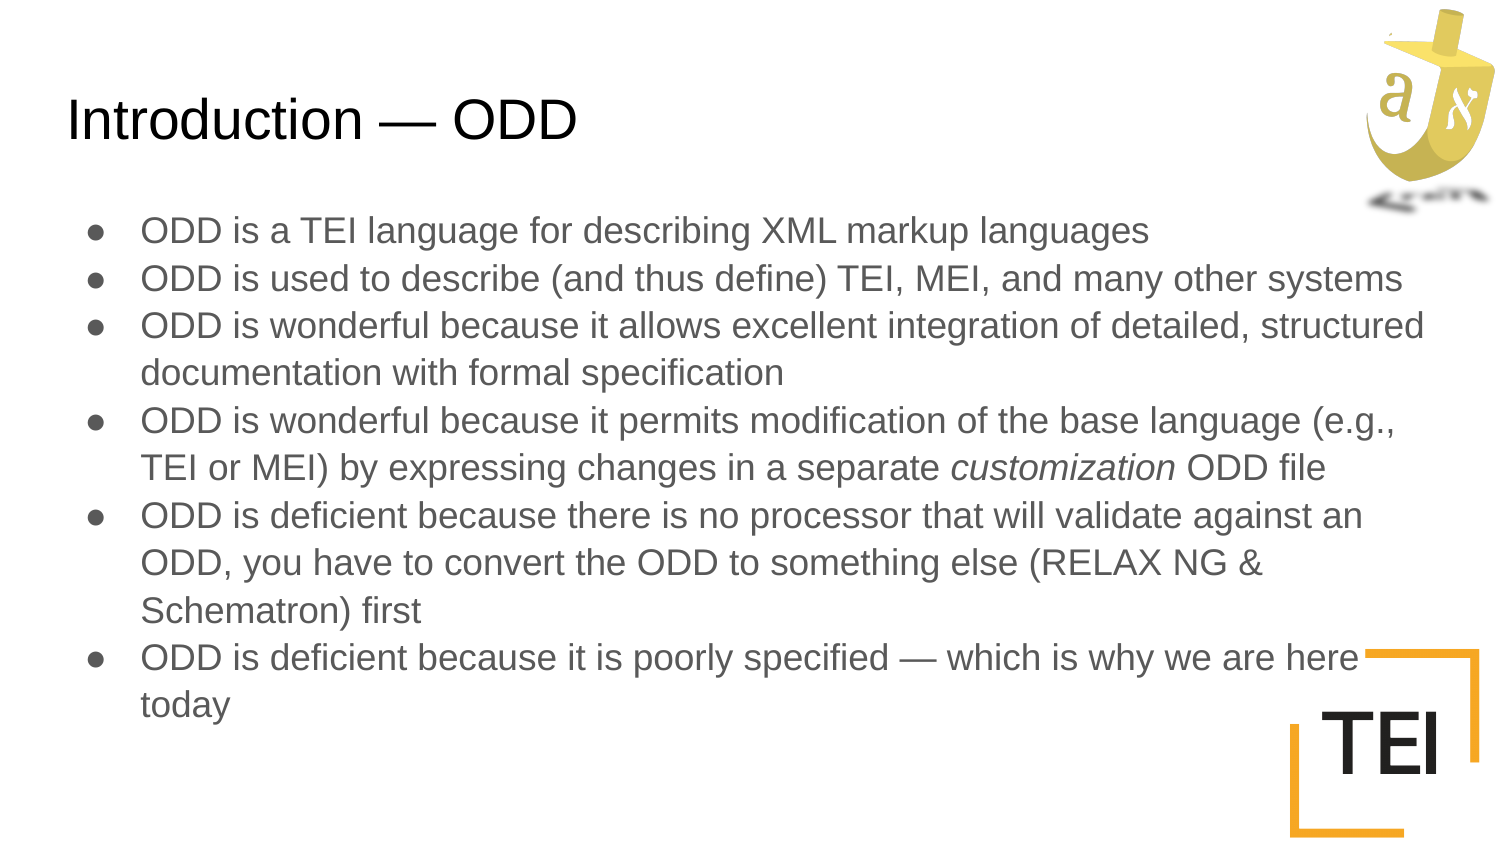

# Introduction — ODD
ODD is a TEI language for describing XML markup languages
ODD is used to describe (and thus define) TEI, MEI, and many other systems
ODD is wonderful because it allows excellent integration of detailed, structured documentation with formal specification
ODD is wonderful because it permits modification of the base language (e.g., TEI or MEI) by expressing changes in a separate customization ODD file
ODD is deficient because there is no processor that will validate against an ODD, you have to convert the ODD to something else (RELAX NG & Schematron) first
ODD is deficient because it is poorly specified — which is why we are here today